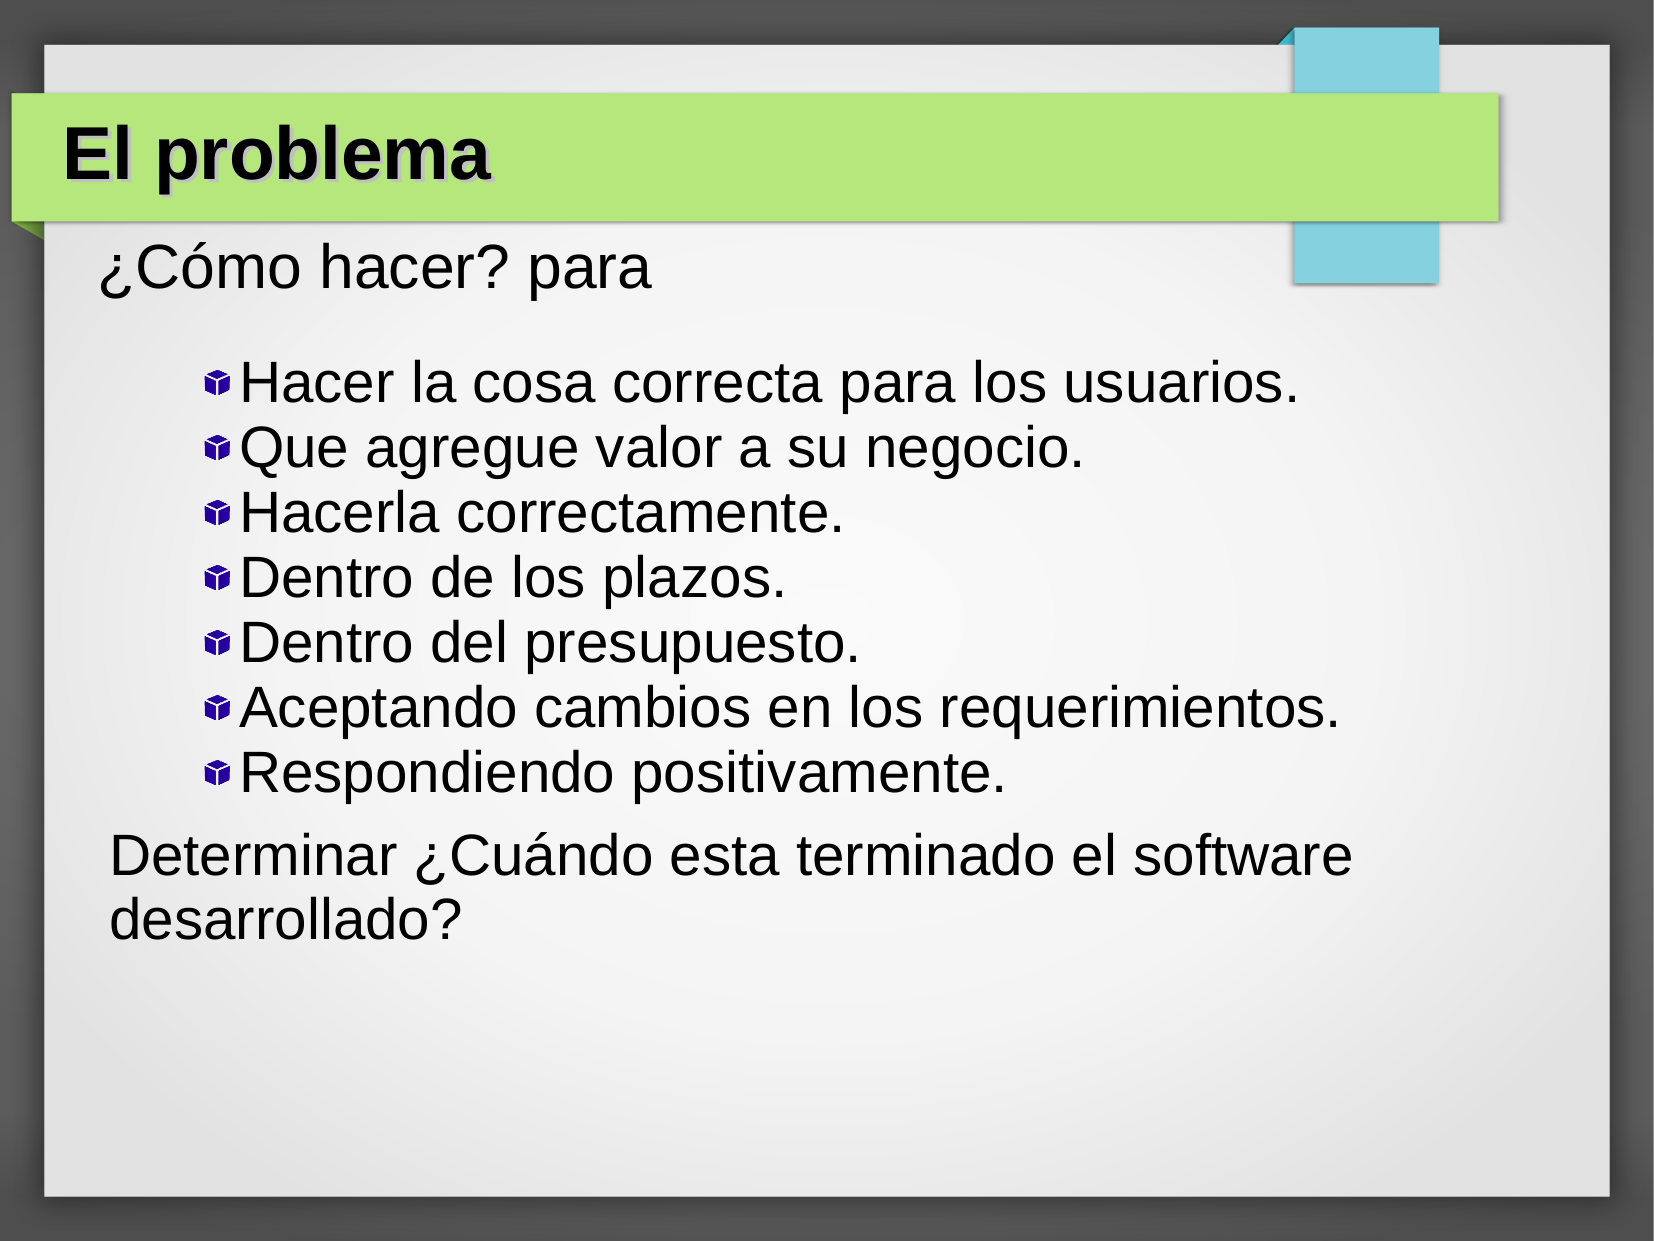

# El problema
¿Cómo hacer? para
Hacer la cosa correcta para los usuarios.
Que agregue valor a su negocio.
Hacerla correctamente.
Dentro de los plazos.
Dentro del presupuesto.
Aceptando cambios en los requerimientos.
Respondiendo positivamente.
Determinar ¿Cuándo esta terminado el software desarrollado?